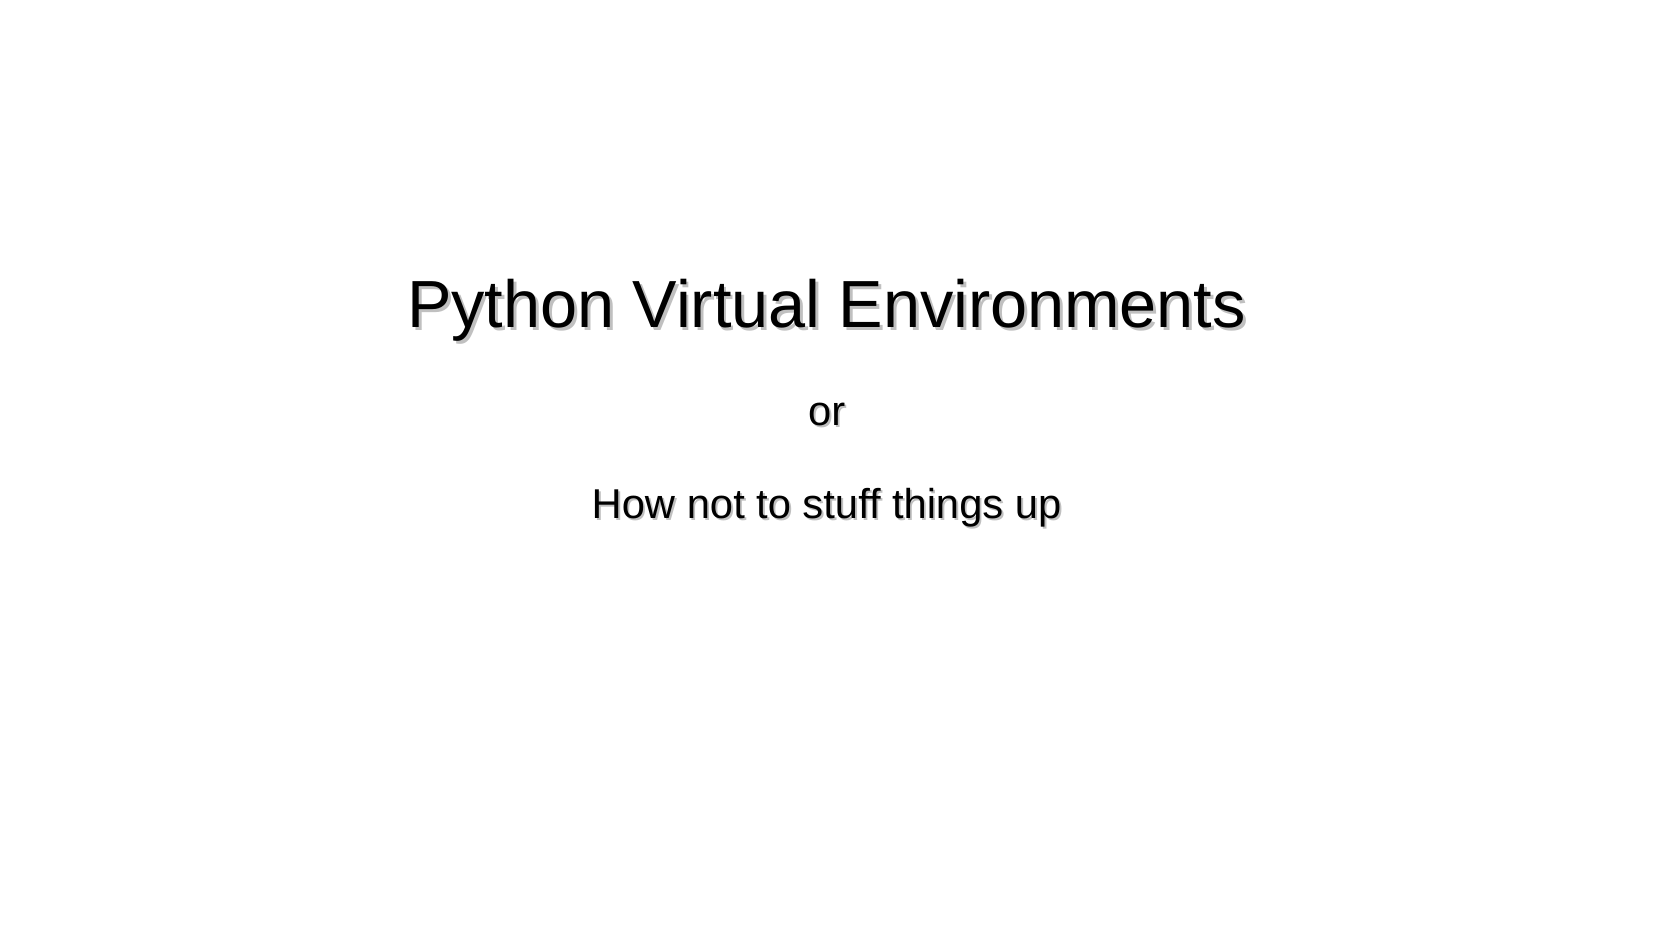

# Python Virtual Environments
or
How not to stuff things up